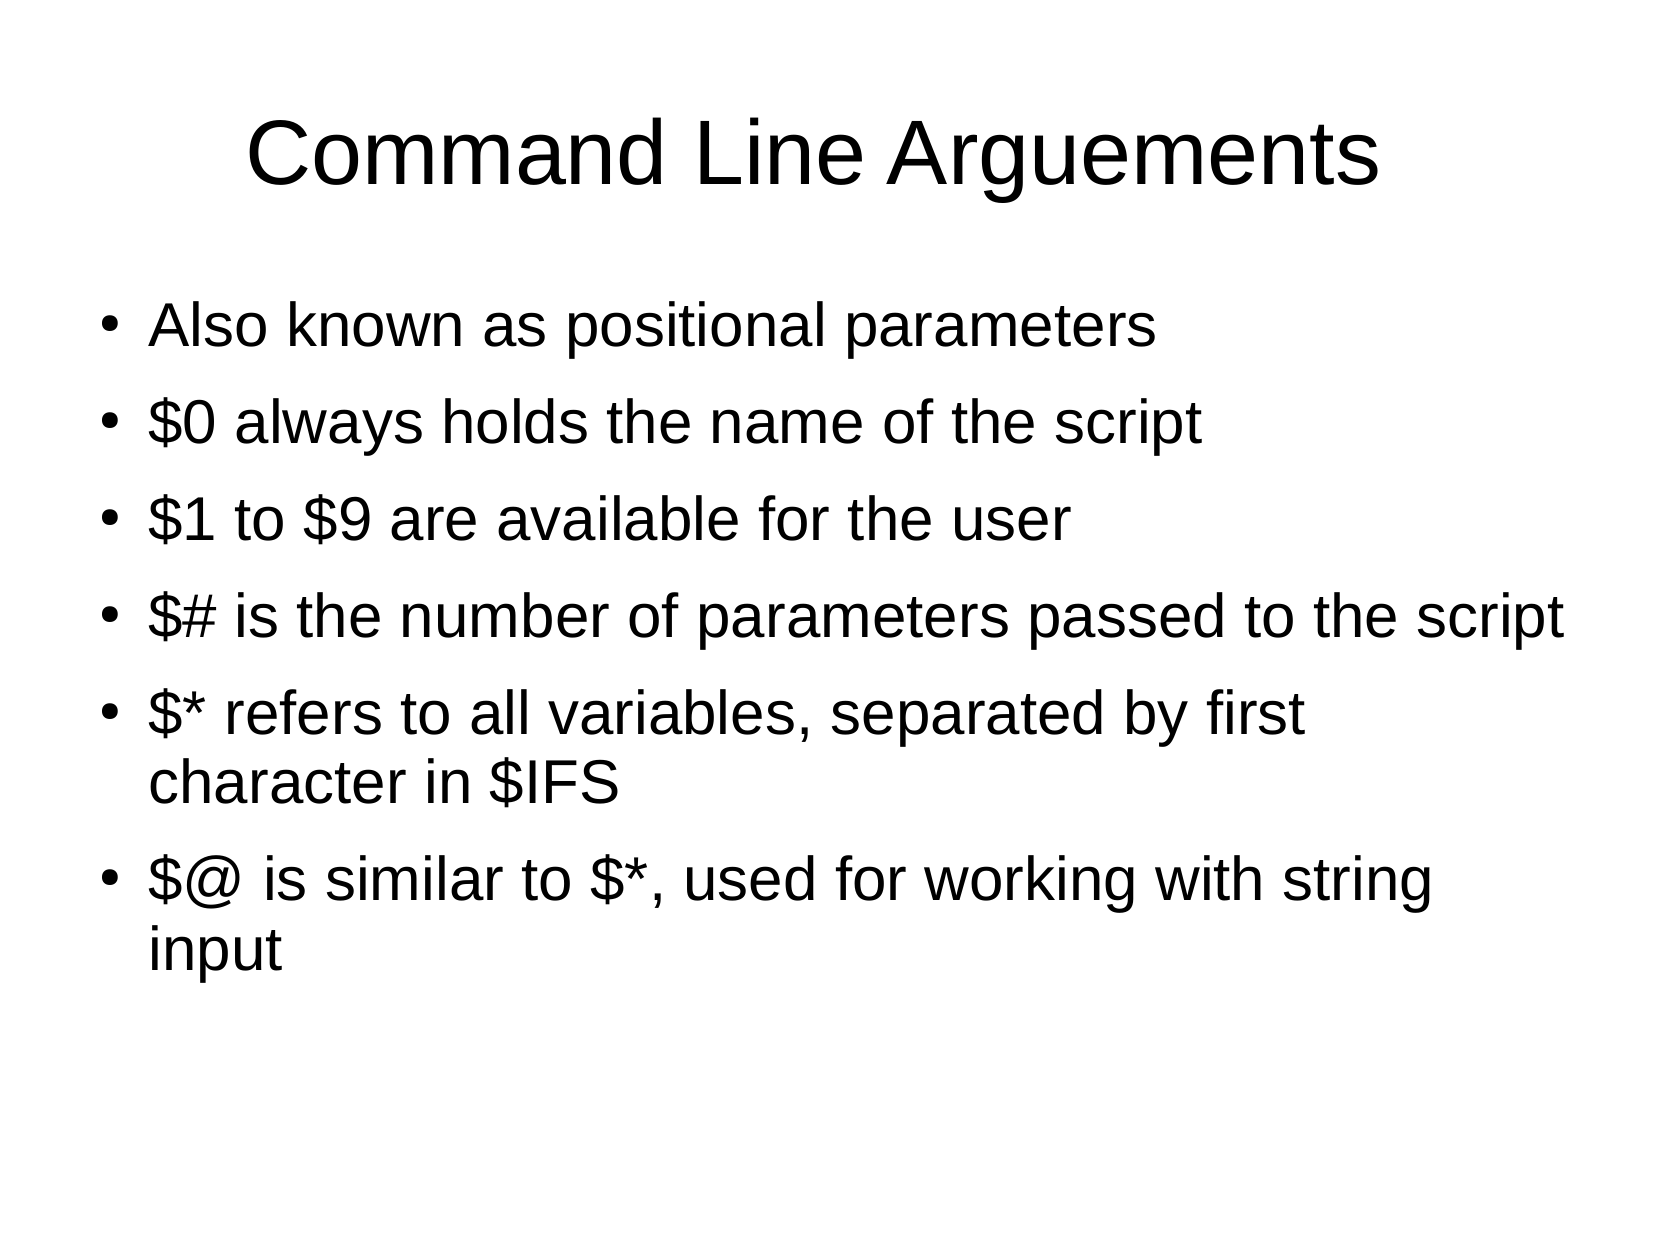

# Command Line Arguements
Also known as positional parameters
$0 always holds the name of the script
$1 to $9 are available for the user
$# is the number of parameters passed to the script
$* refers to all variables, separated by first character in $IFS
$@ is similar to $*, used for working with string input